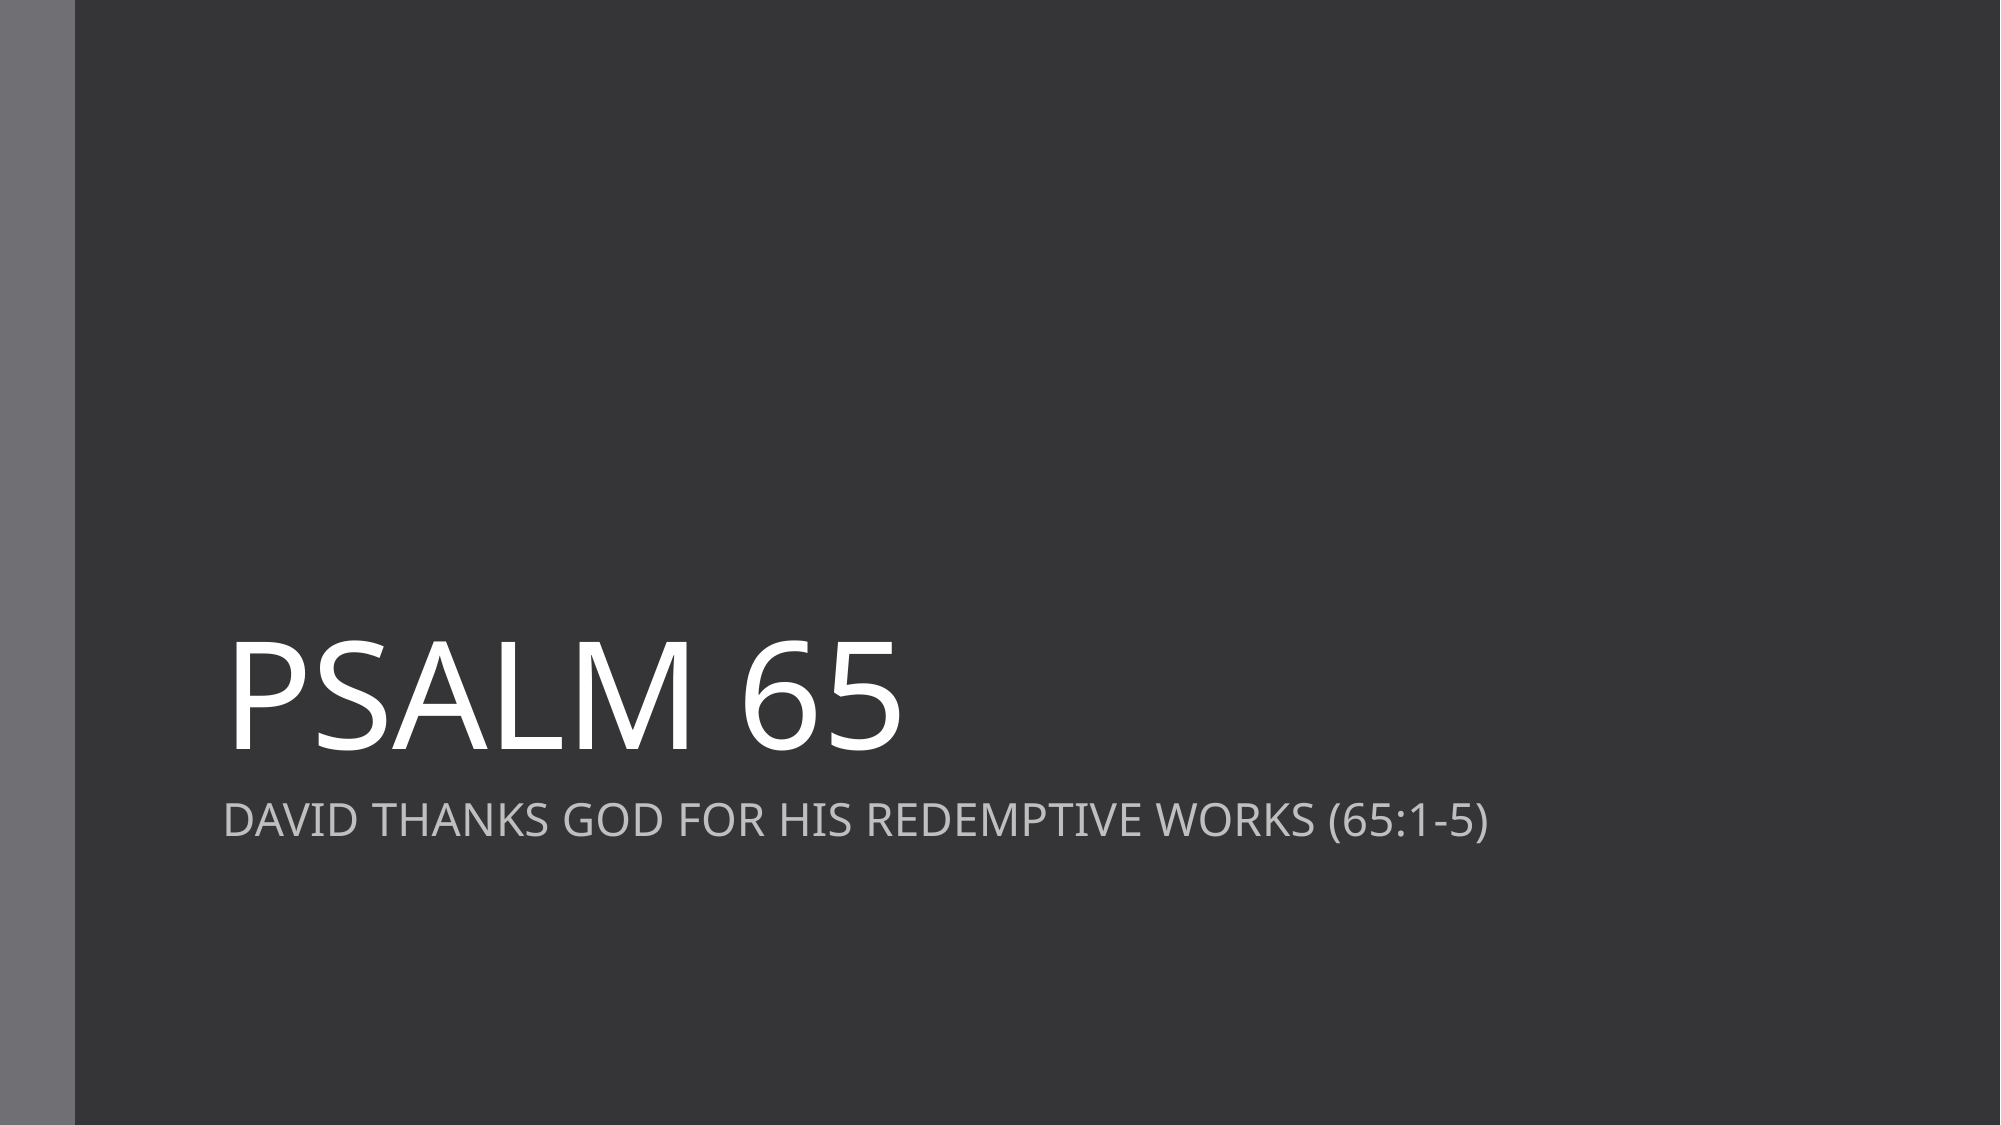

# PSALM 65
DAVID THANKS GOD FOR HIS REDEMPTIVE WORKS (65:1-5)